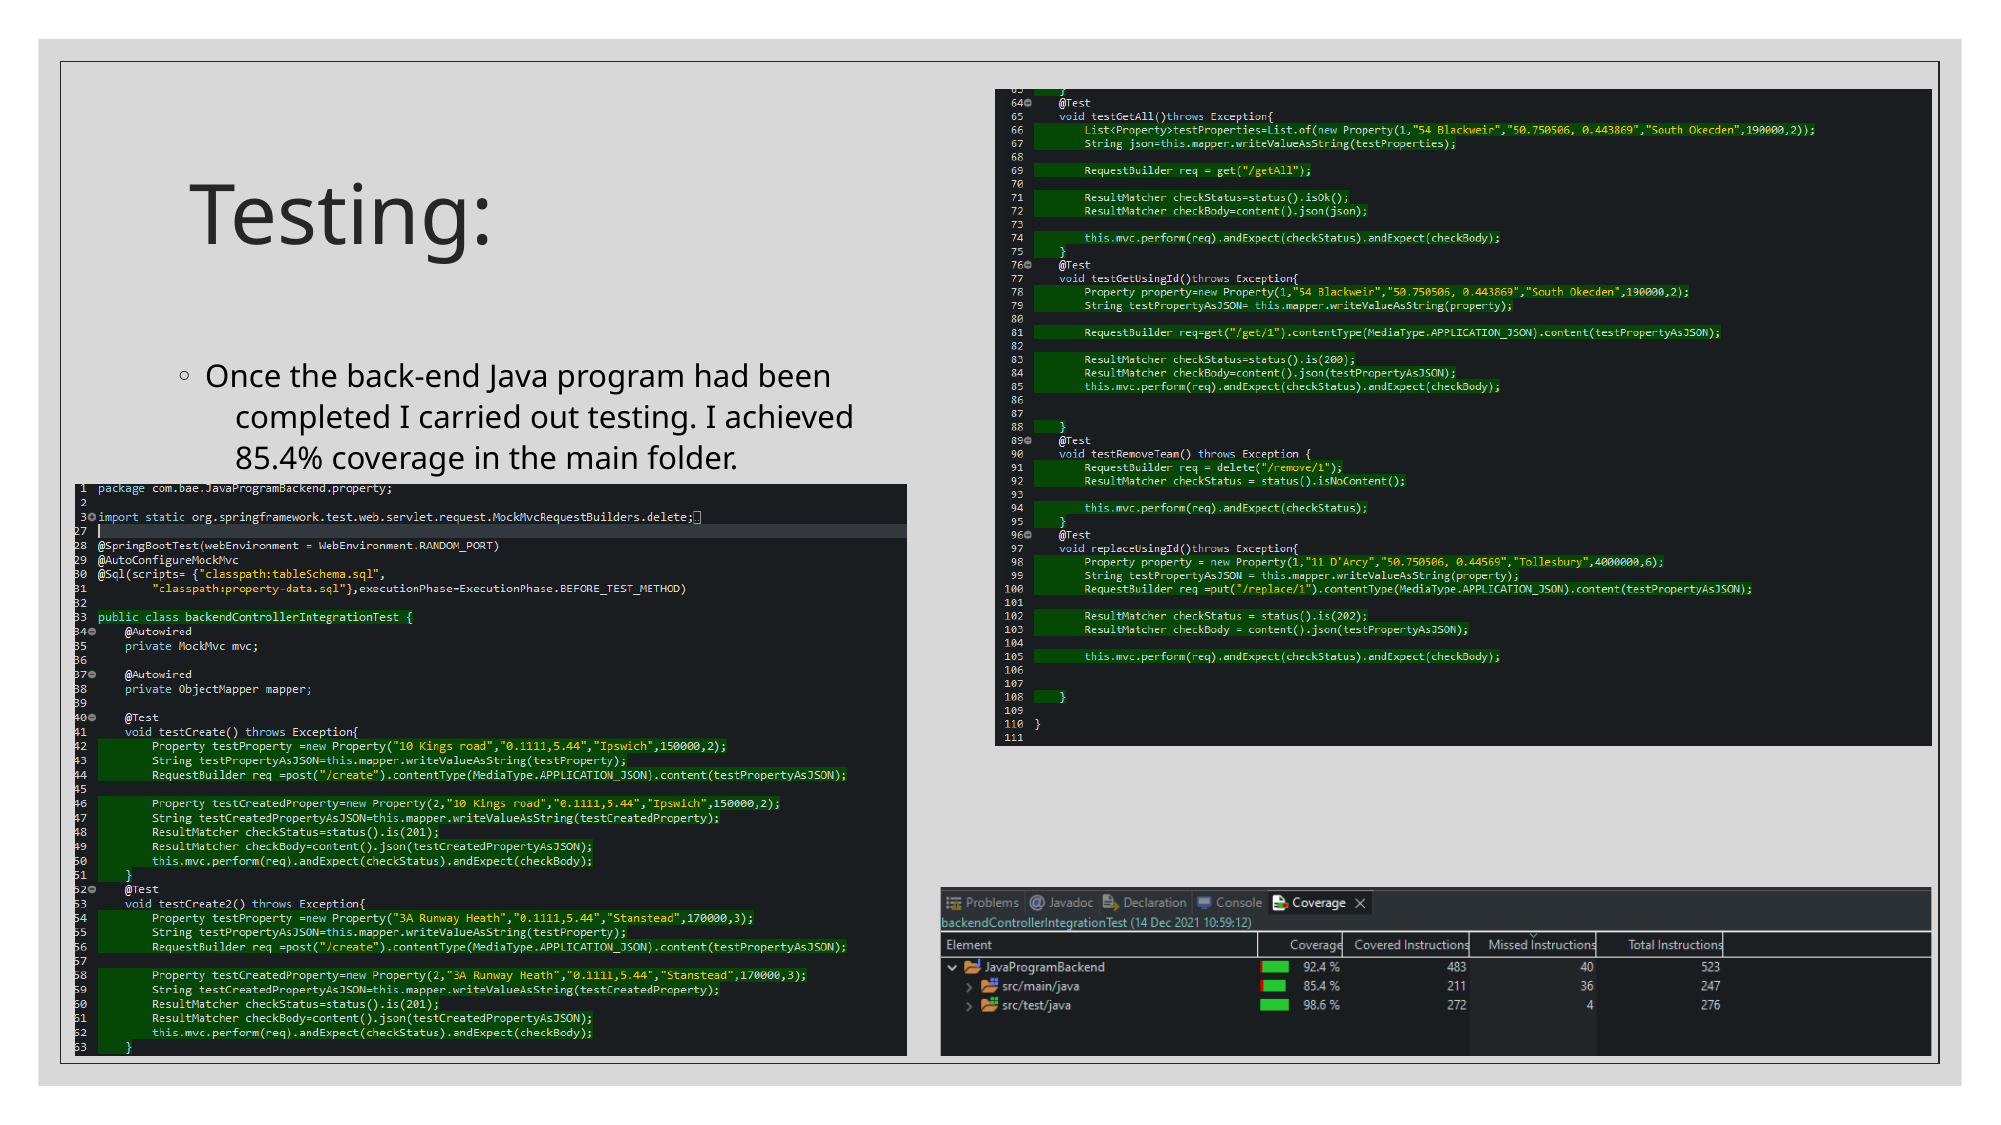

# Testing:
Once the back-end Java program had been completed I carried out testing. I achieved 85.4% coverage in the main folder.